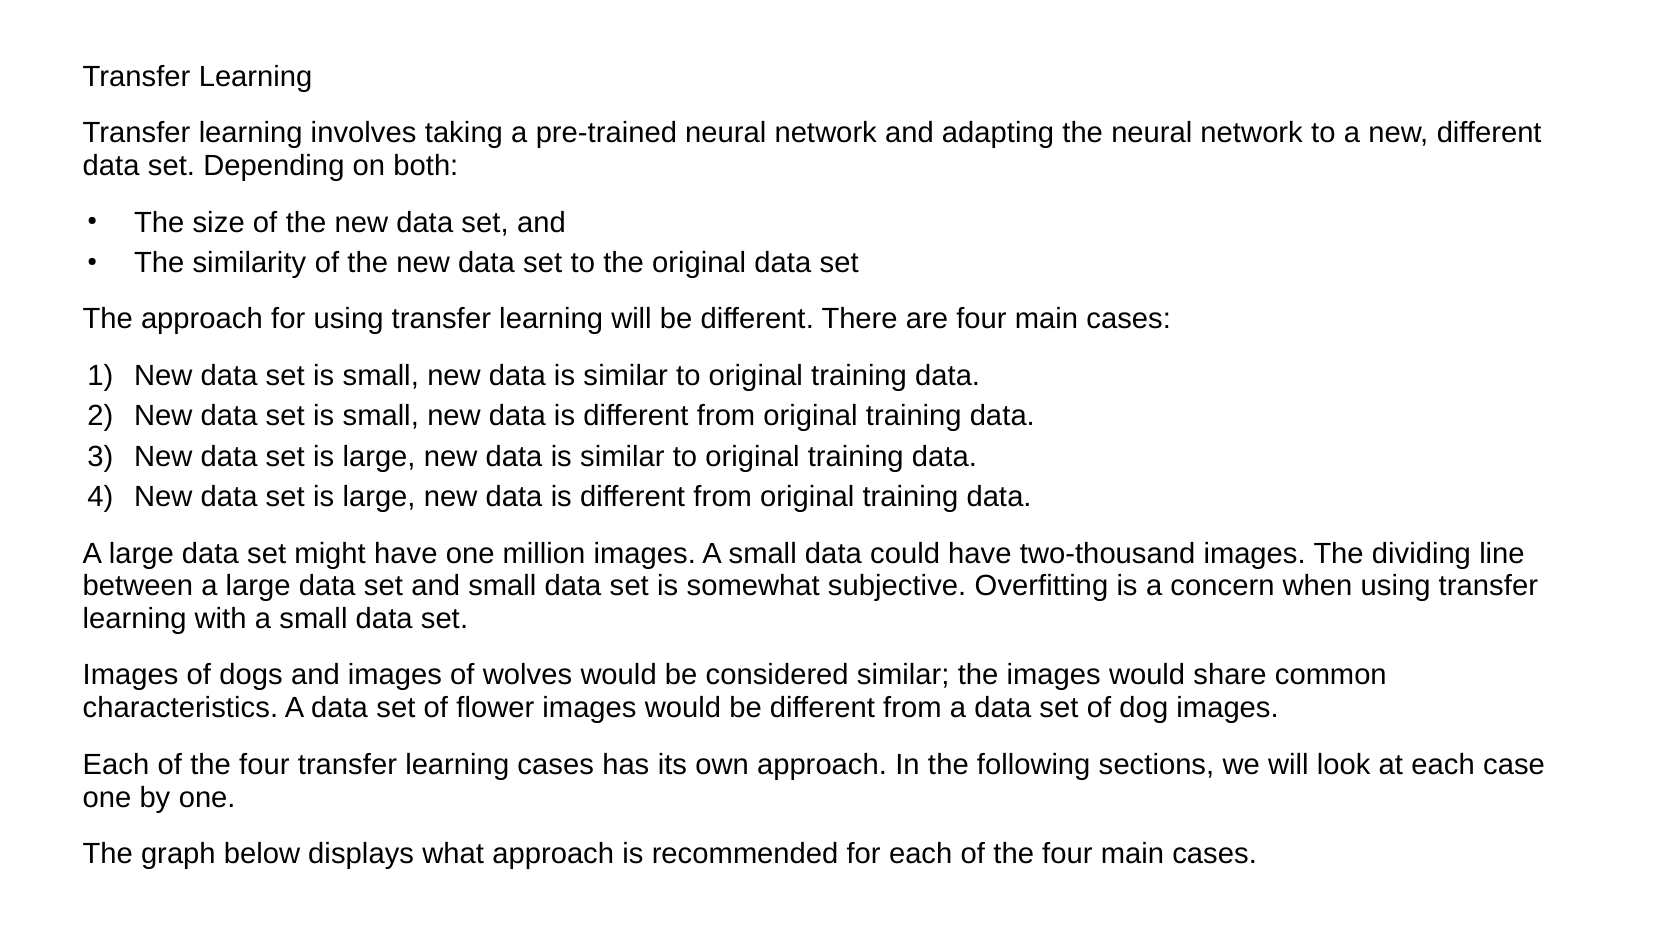

# Transfer Learning
Transfer learning involves taking a pre-trained neural network and adapting the neural network to a new, different data set. Depending on both:
 The size of the new data set, and
 The similarity of the new data set to the original data set
The approach for using transfer learning will be different. There are four main cases:
 New data set is small, new data is similar to original training data.
 New data set is small, new data is different from original training data.
 New data set is large, new data is similar to original training data.
 New data set is large, new data is different from original training data.
A large data set might have one million images. A small data could have two-thousand images. The dividing line between a large data set and small data set is somewhat subjective. Overfitting is a concern when using transfer learning with a small data set.
Images of dogs and images of wolves would be considered similar; the images would share common characteristics. A data set of flower images would be different from a data set of dog images.
Each of the four transfer learning cases has its own approach. In the following sections, we will look at each case one by one.
The graph below displays what approach is recommended for each of the four main cases.